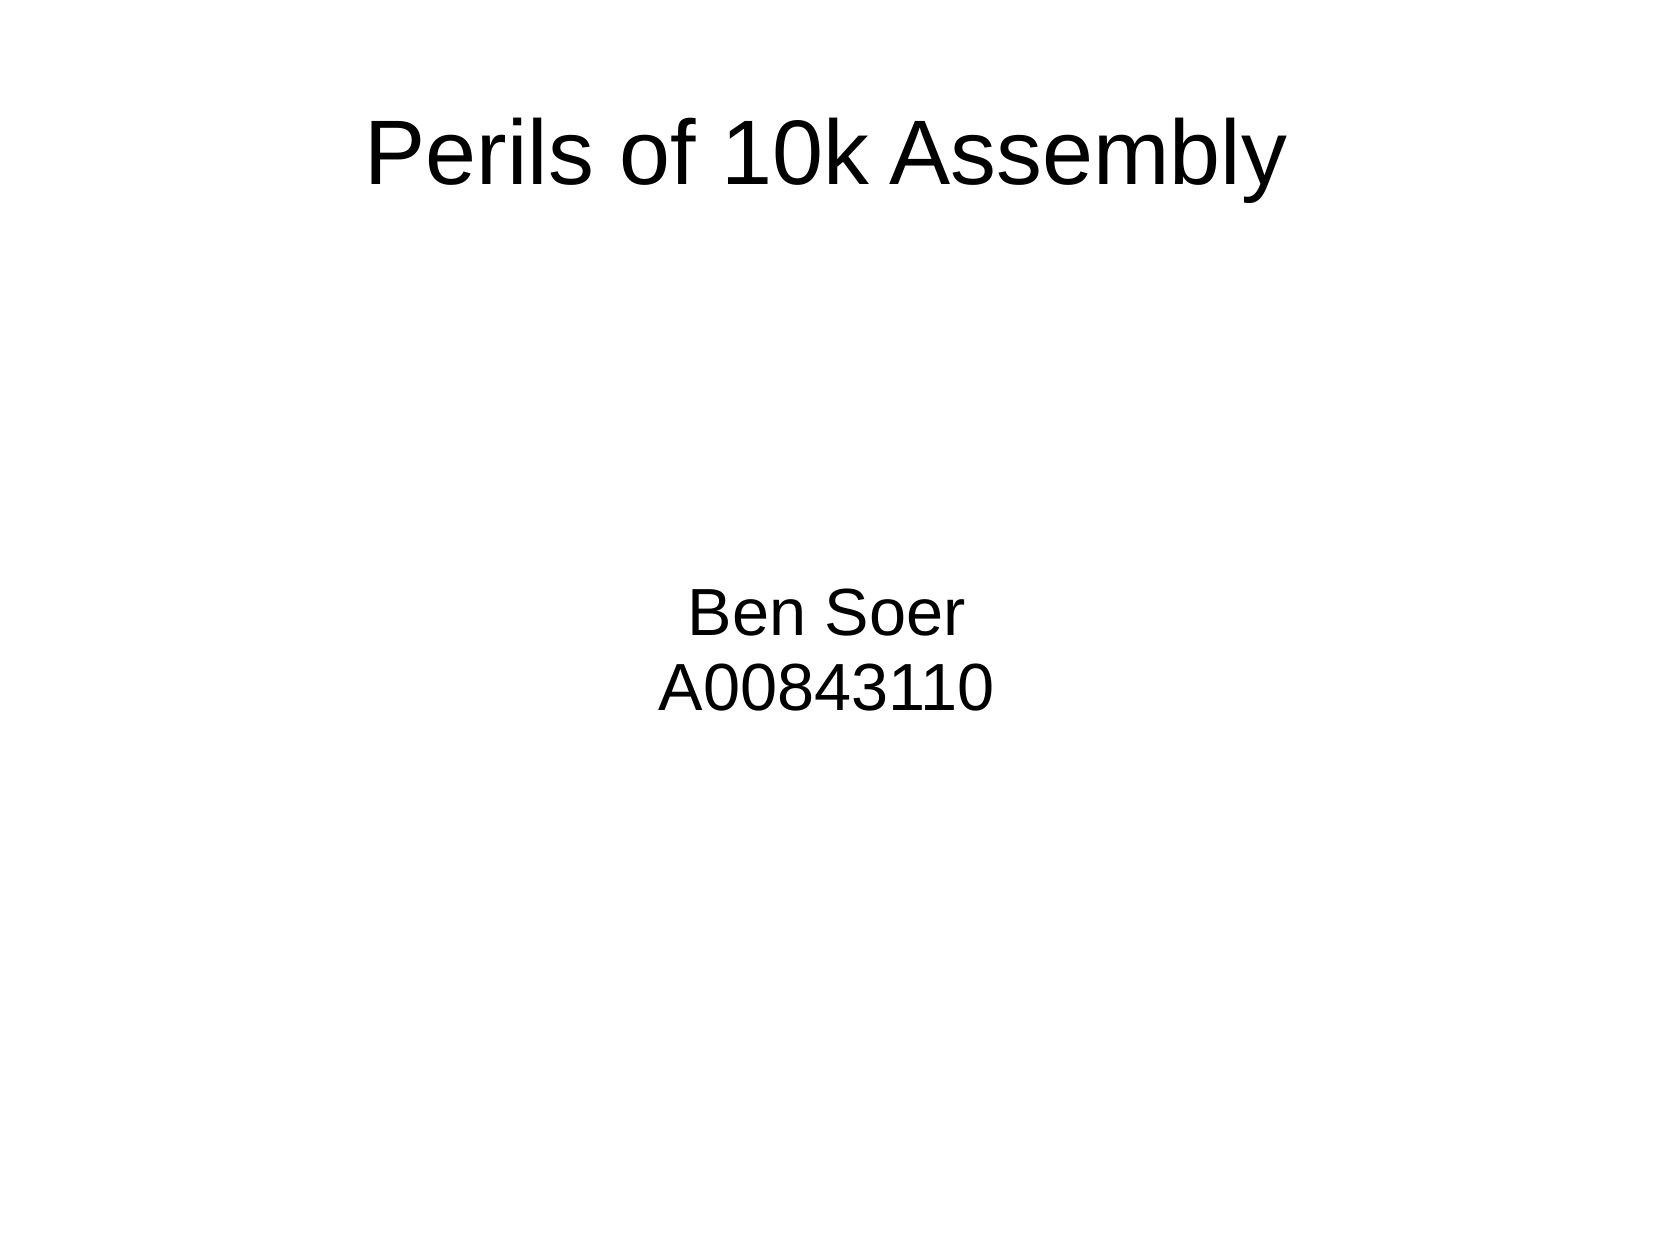

# Perils of 10k Assembly
Ben Soer
A00843110